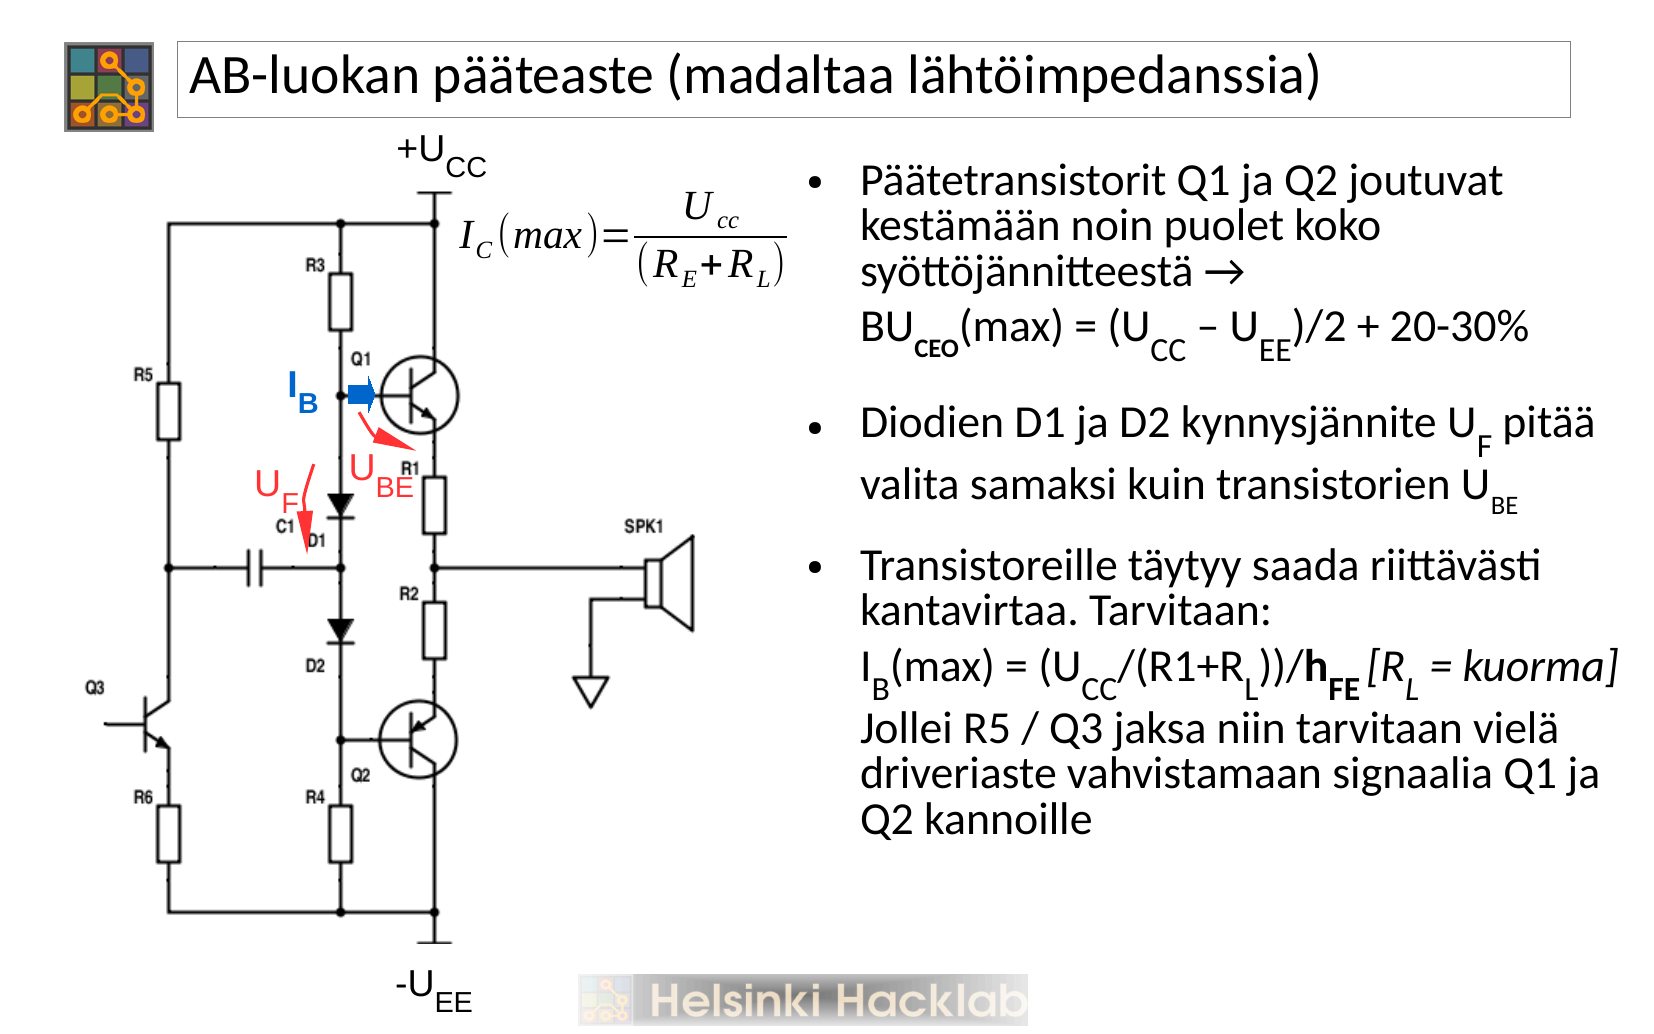

AB-luokan pääteaste (madaltaa lähtöimpedanssia)
+UCC
# Päätetransistorit Q1 ja Q2 joutuvat kestämään noin puolet koko syöttöjännitteestä → BUCEO(max) = (UCC – UEE)/2 + 20-30%
Diodien D1 ja D2 kynnysjännite UF pitää valita samaksi kuin transistorien UBE
Transistoreille täytyy saada riittävästi kantavirtaa. Tarvitaan:
IB(max) = (UCC/(R1+RL))/hFE [RL = kuorma]
Jollei R5 / Q3 jaksa niin tarvitaan vielä driveriaste vahvistamaan signaalia Q1 ja Q2 kannoille
IB
UBE
UF
-UEE